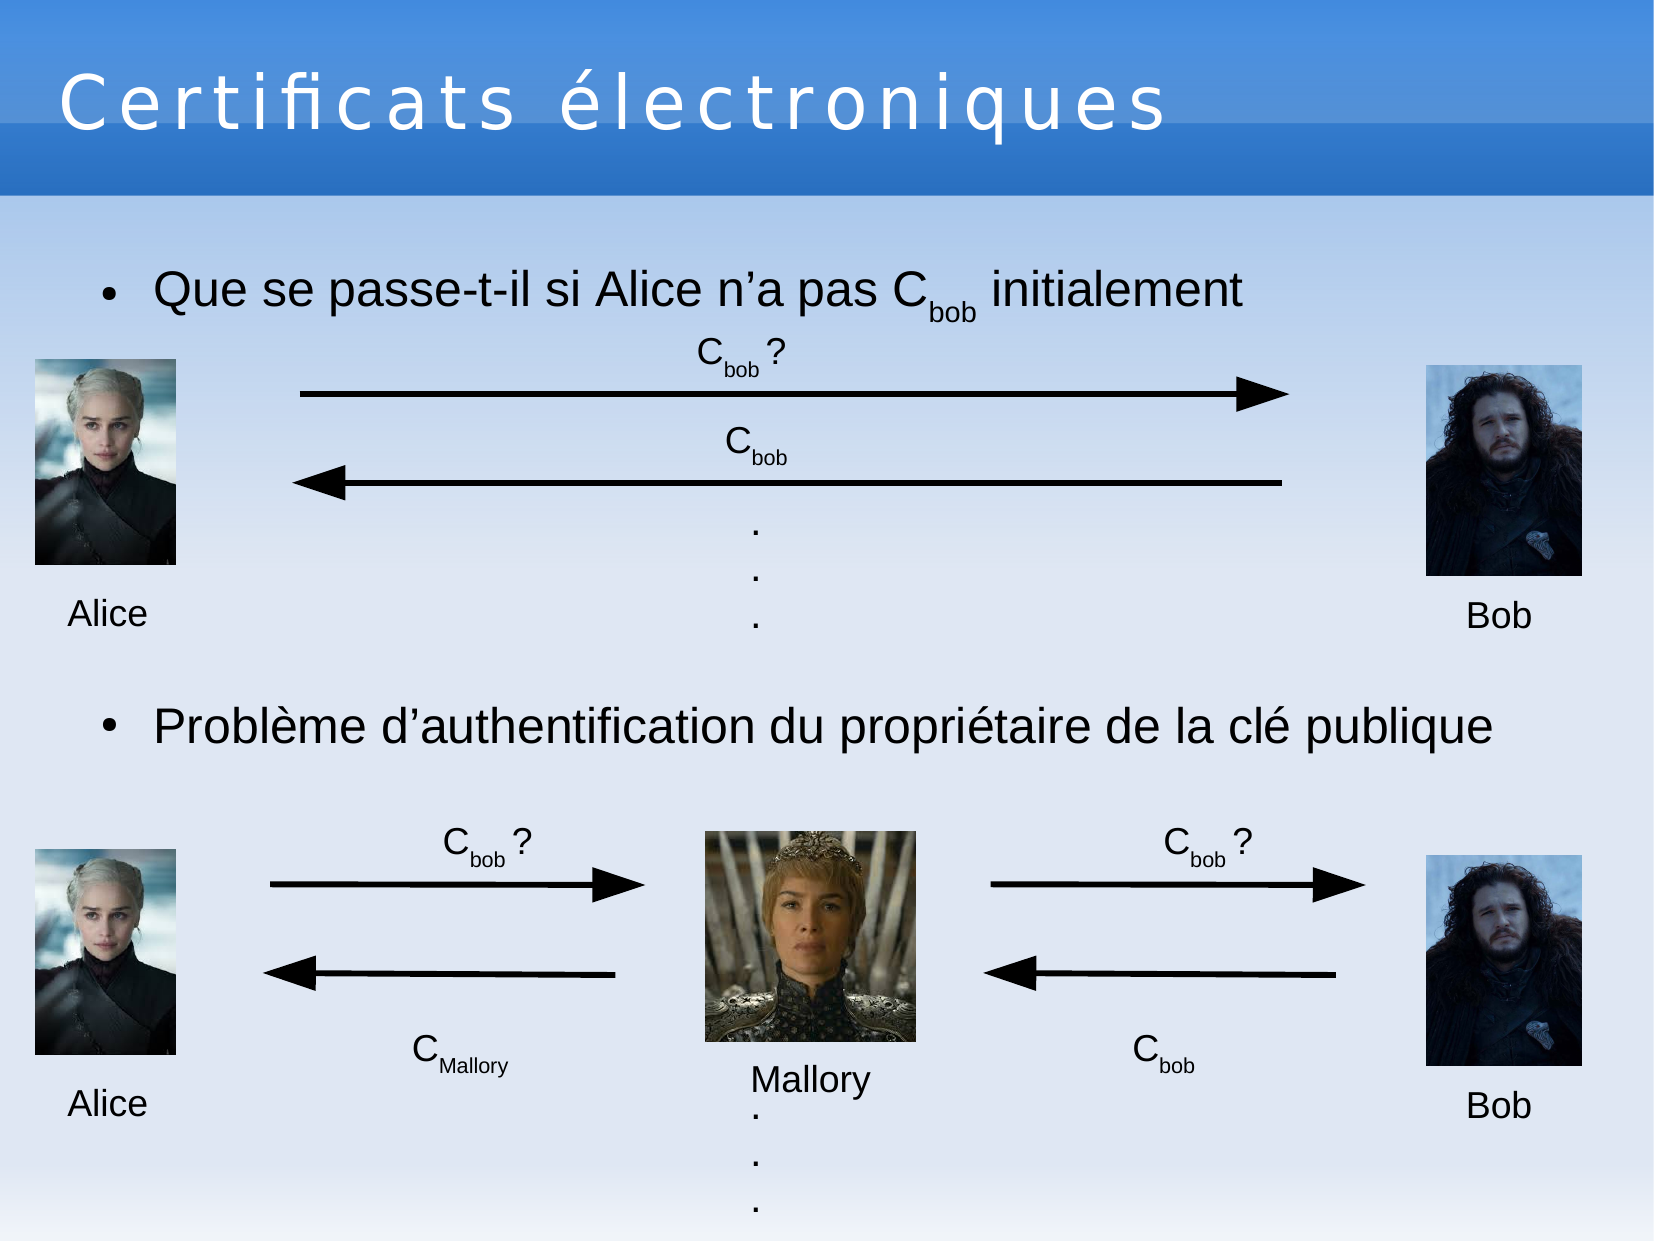

# Certificats électroniques
Que se passe-t-il si Alice n’a pas Cbob initialement
Cbob ?
Cbob
.
.
.
Alice
Bob
Problème d’authentification du propriétaire de la clé publique
Cbob ?
Cbob ?
CMallory
Cbob
Mallory
.
.
.
Alice
Bob